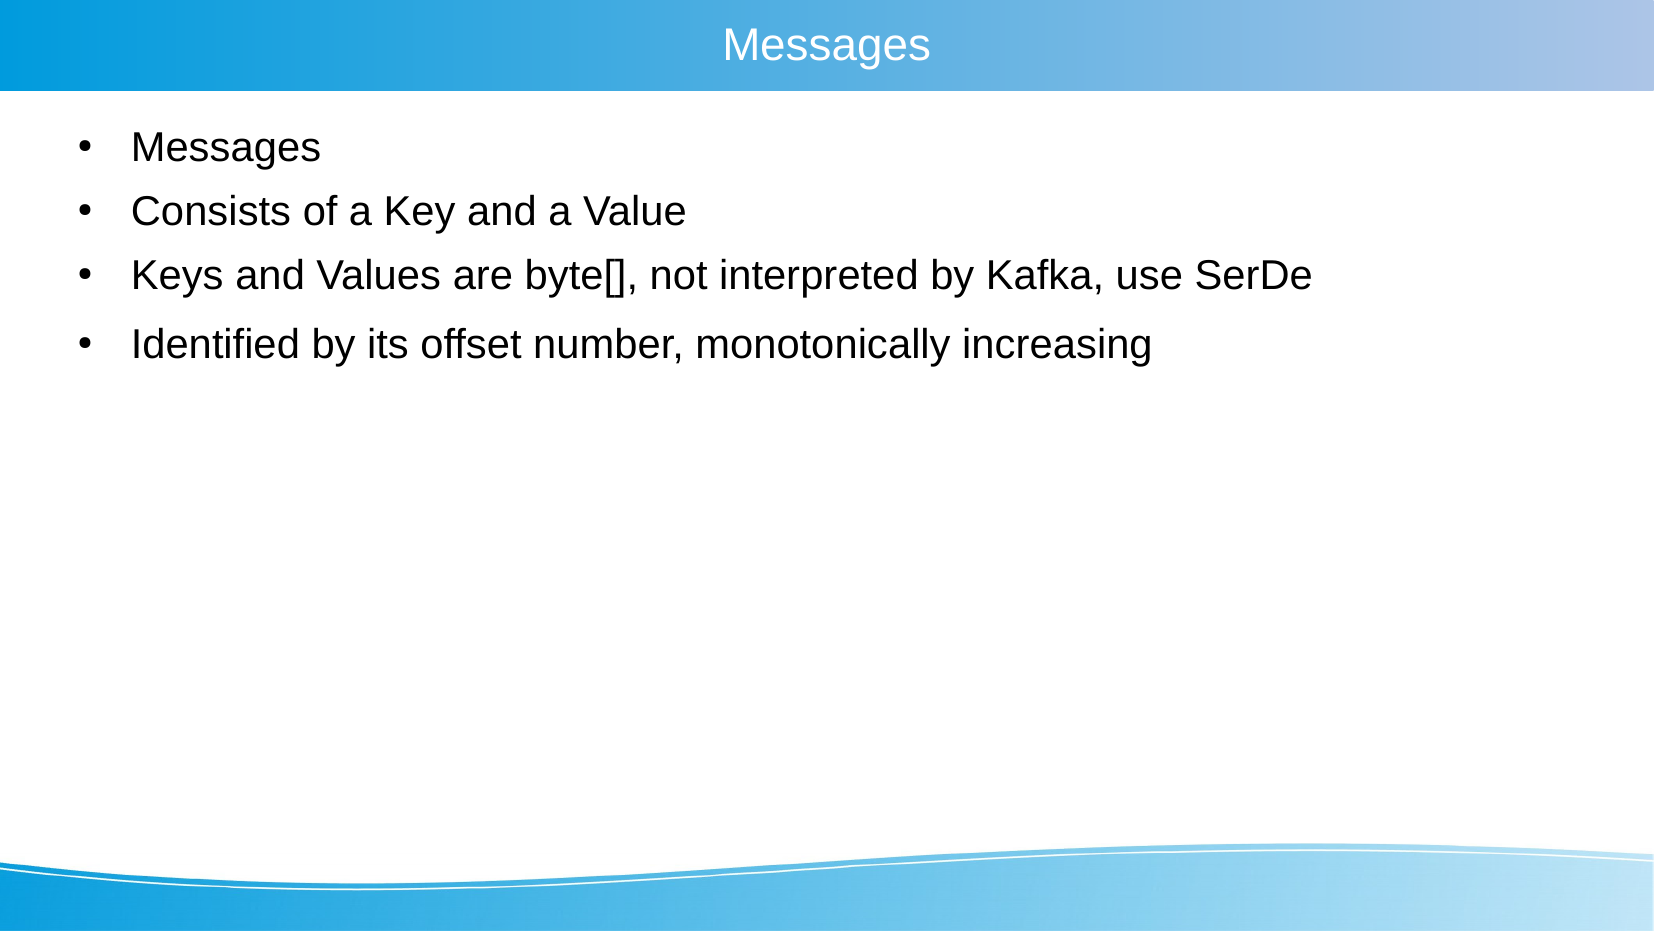

# Messages
Messages
Consists of a Key and a Value
Keys and Values are byte[], not interpreted by Kafka, use SerDe
Identified by its offset number, monotonically increasing